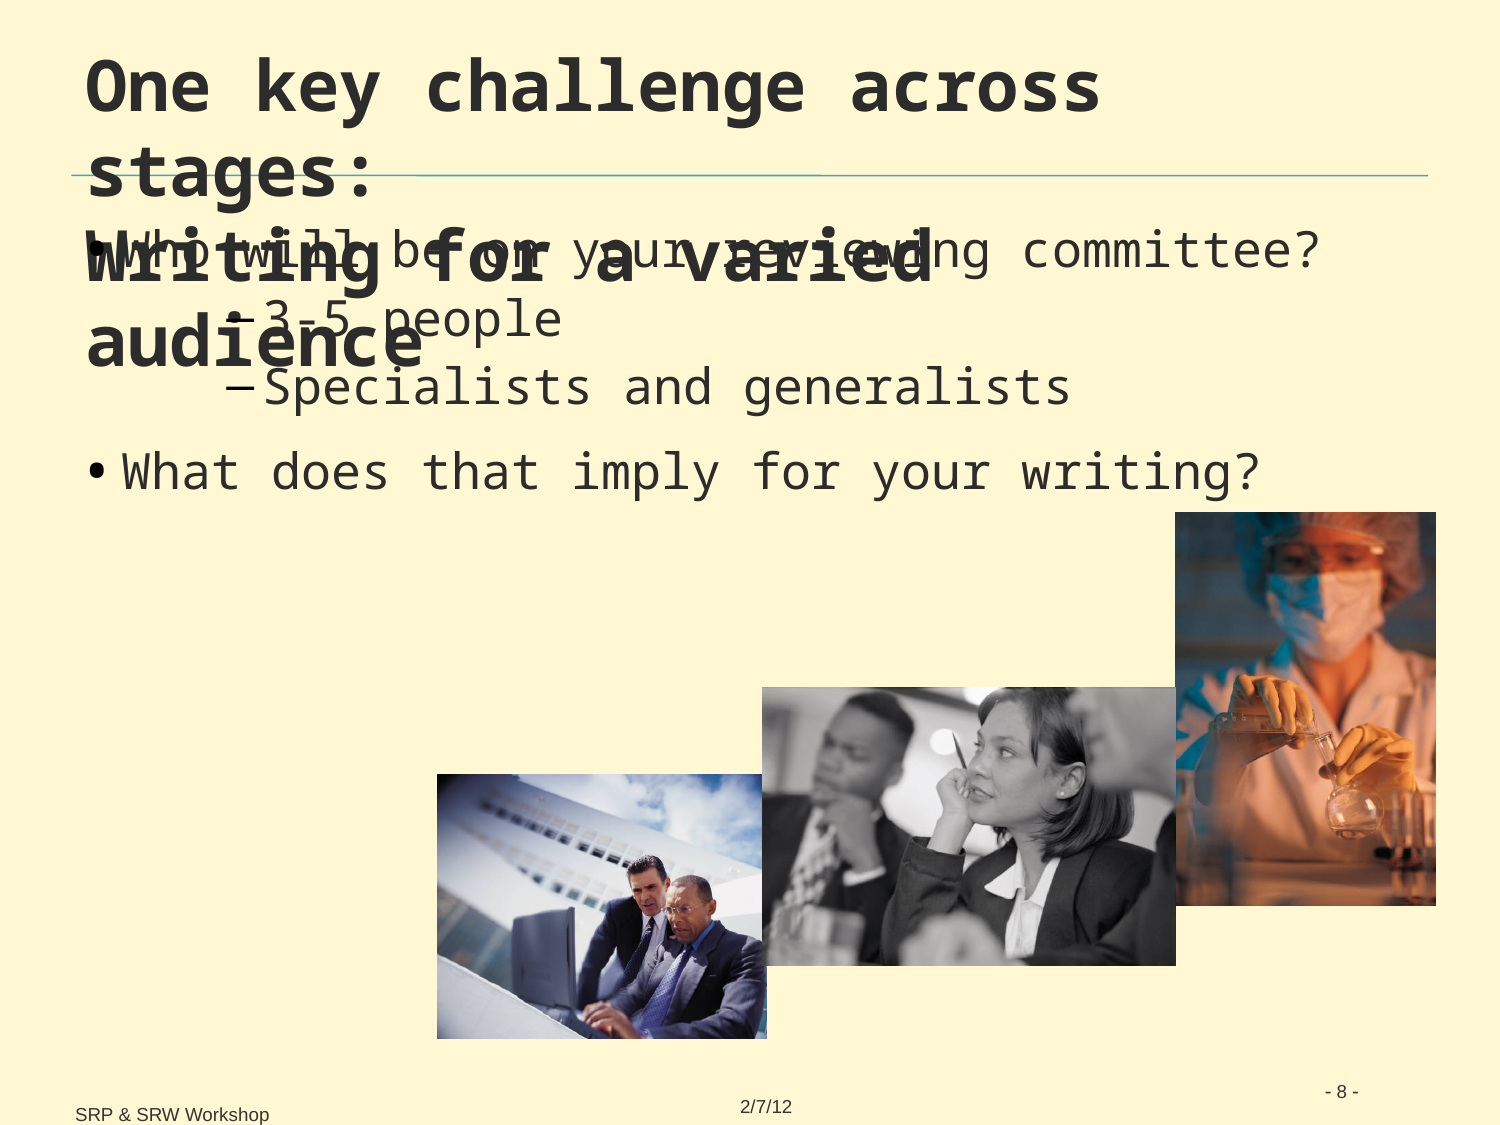

# One key challenge across stages: Writing for a varied audience
Who will be on your reviewing committee?
3-5 people
Specialists and generalists
What does that imply for your writing?